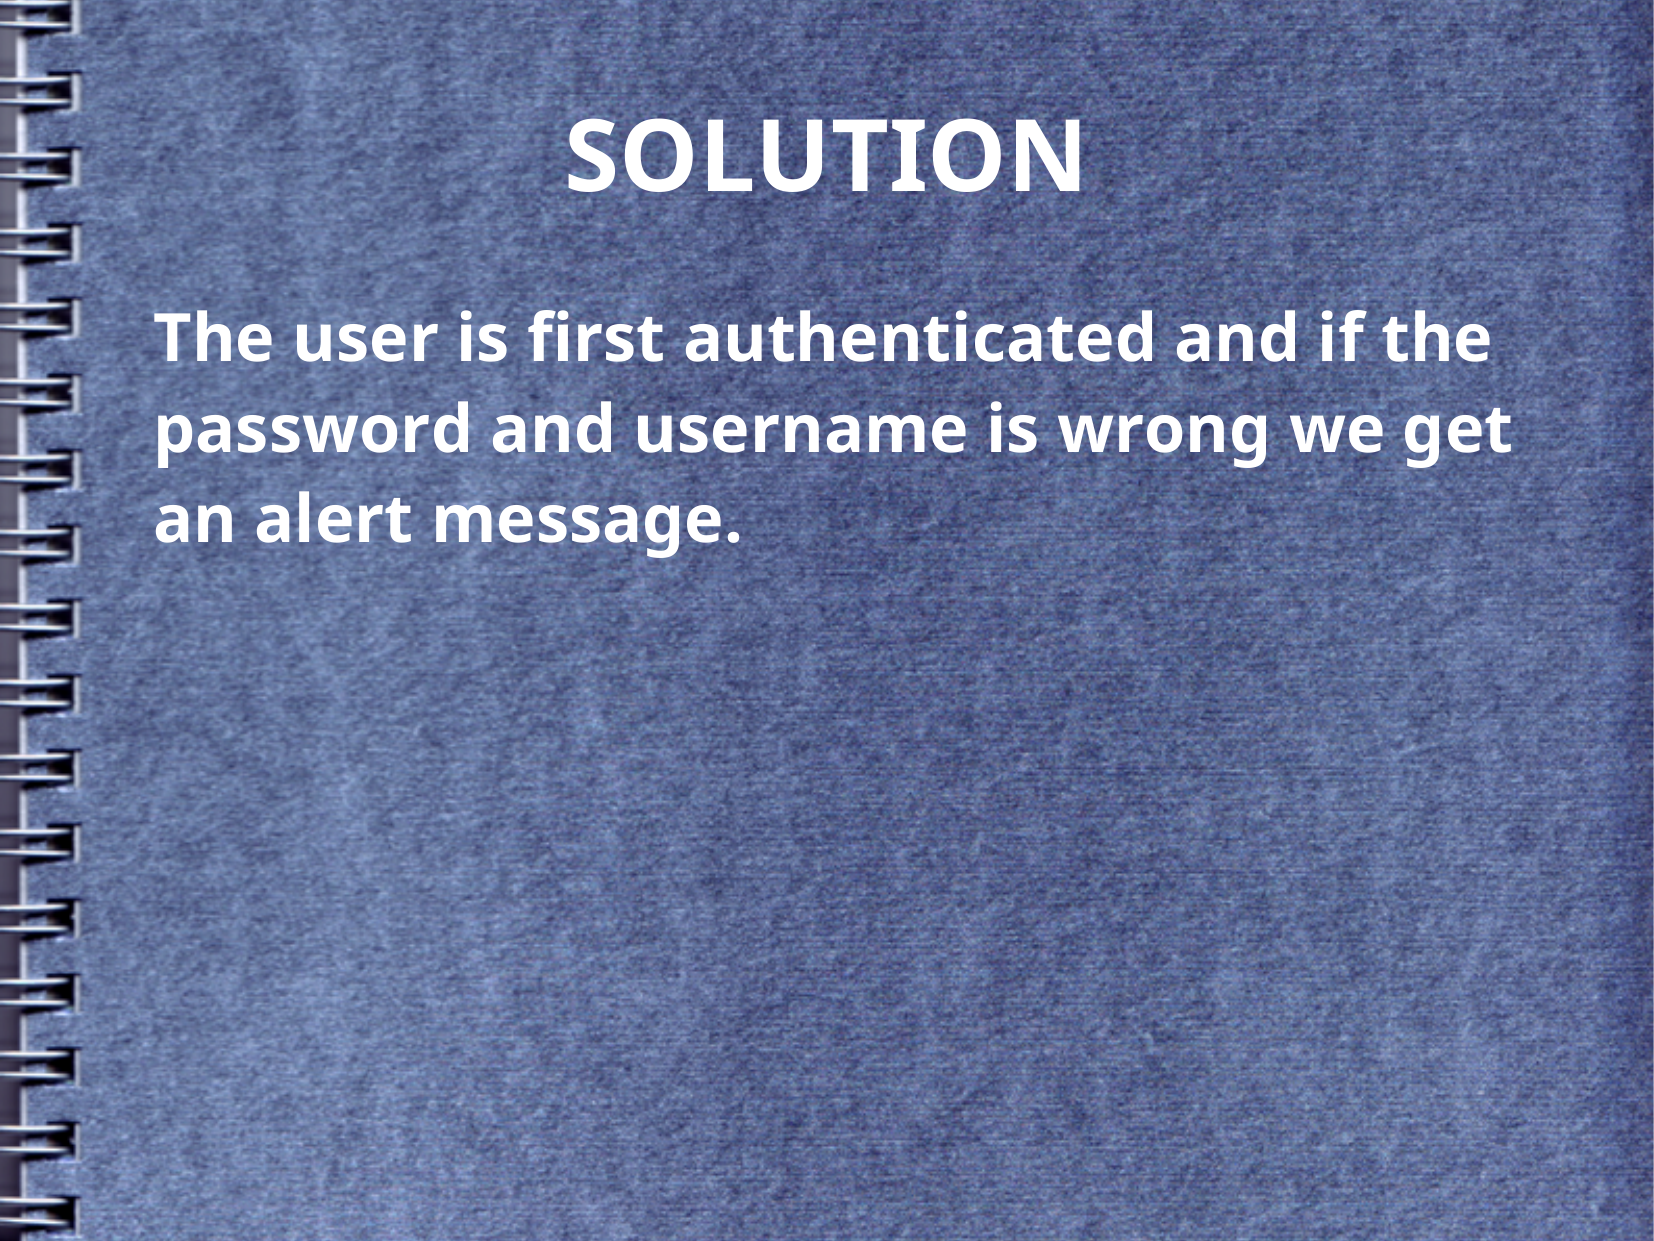

# SOLUTION
The user is first authenticated and if the password and username is wrong we get an alert message.